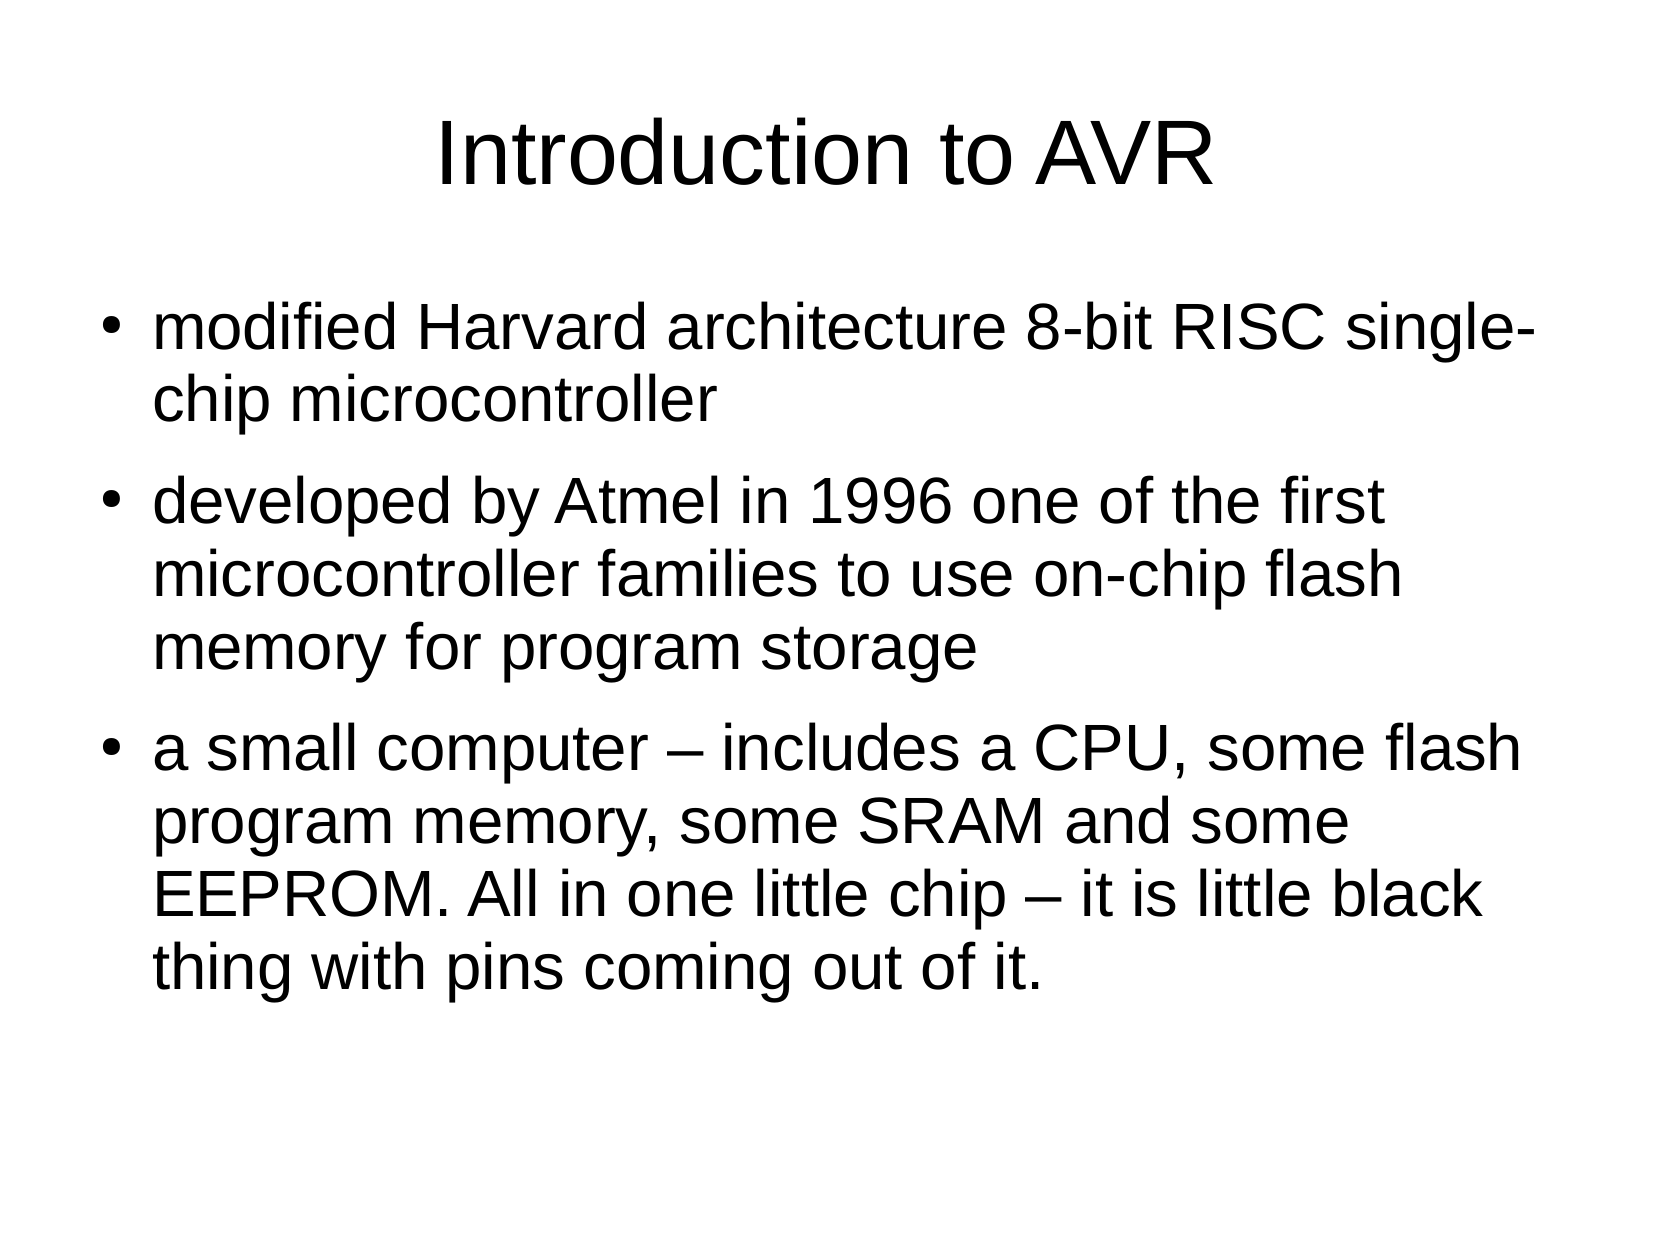

# Introduction to AVR
modified Harvard architecture 8-bit RISC single-chip microcontroller
developed by Atmel in 1996 one of the first microcontroller families to use on-chip flash memory for program storage
a small computer – includes a CPU, some flash program memory, some SRAM and some EEPROM. All in one little chip – it is little black thing with pins coming out of it.